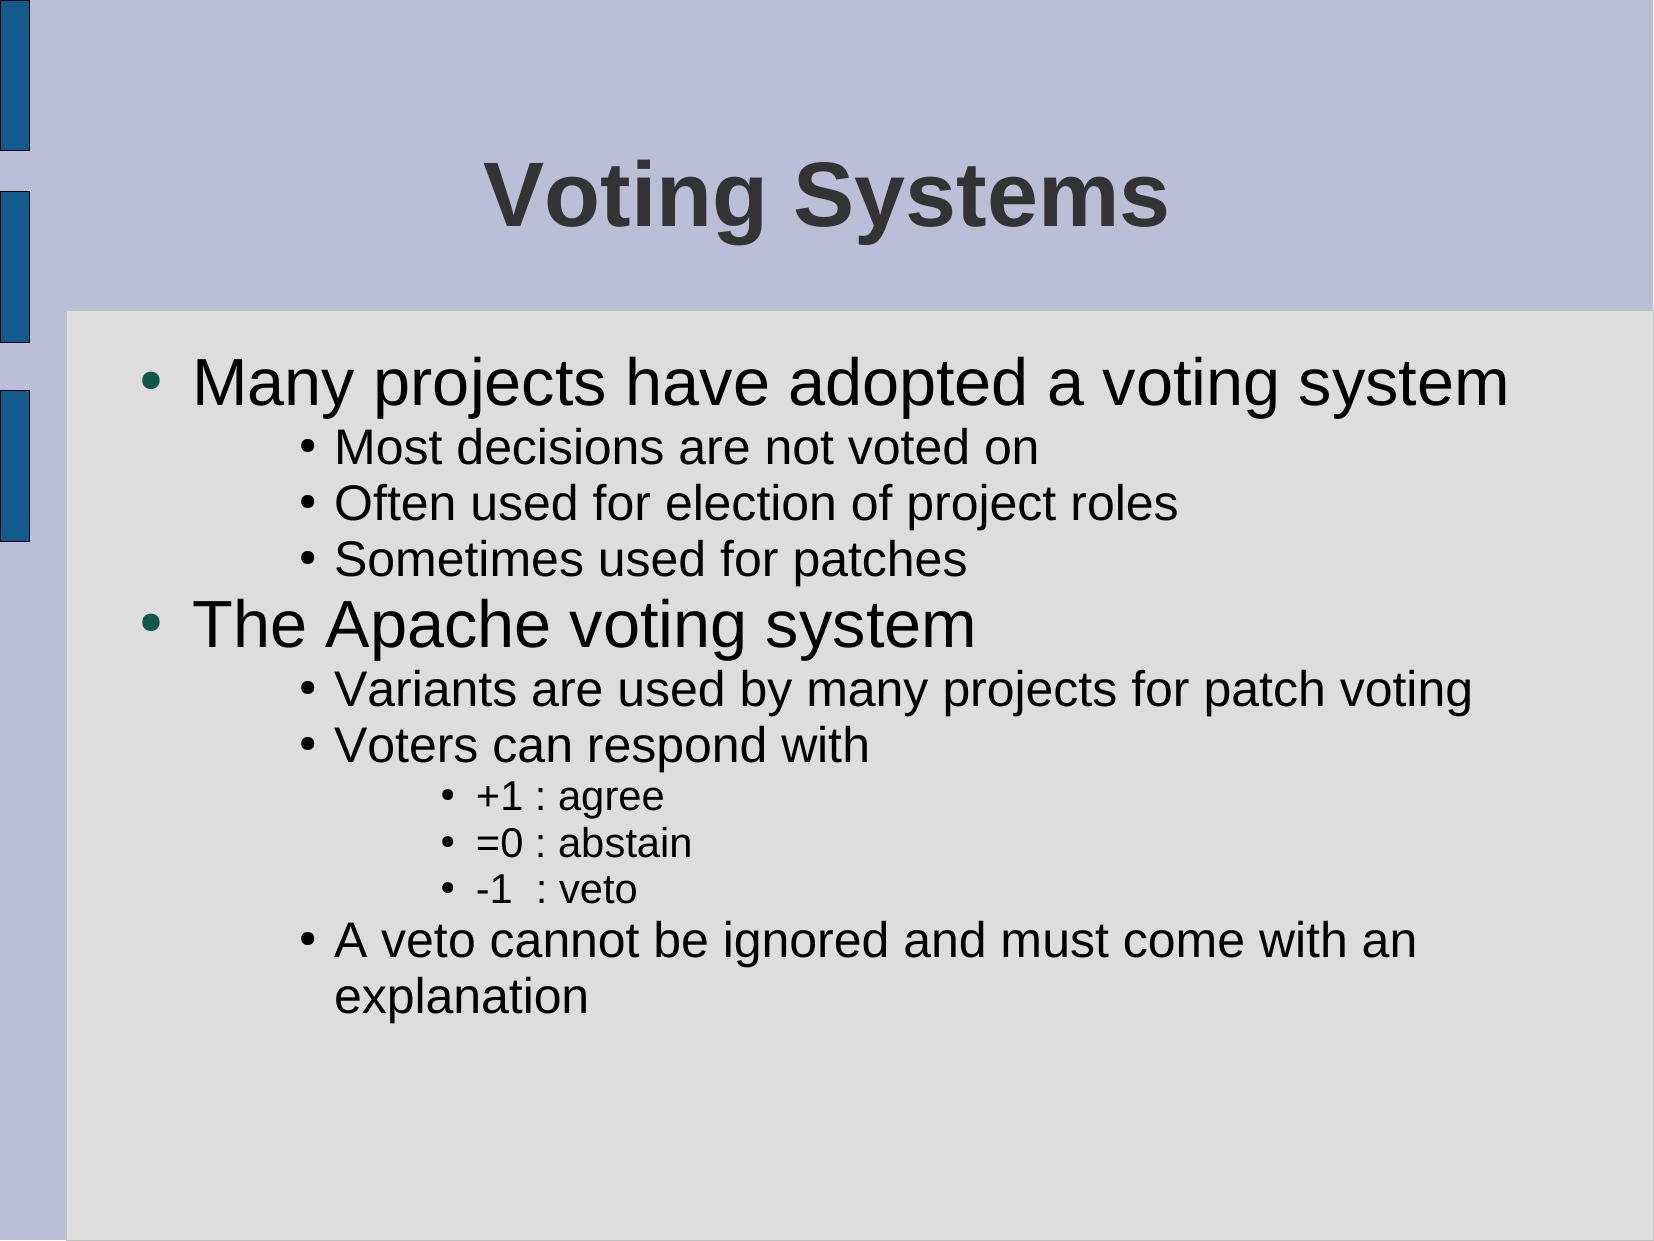

# Voting Systems
Many projects have adopted a voting system
Most decisions are not voted on
Often used for election of project roles
Sometimes used for patches
The Apache voting system
Variants are used by many projects for patch voting
Voters can respond with
+1 : agree
=0 : abstain
-1 : veto
A veto cannot be ignored and must come with an explanation